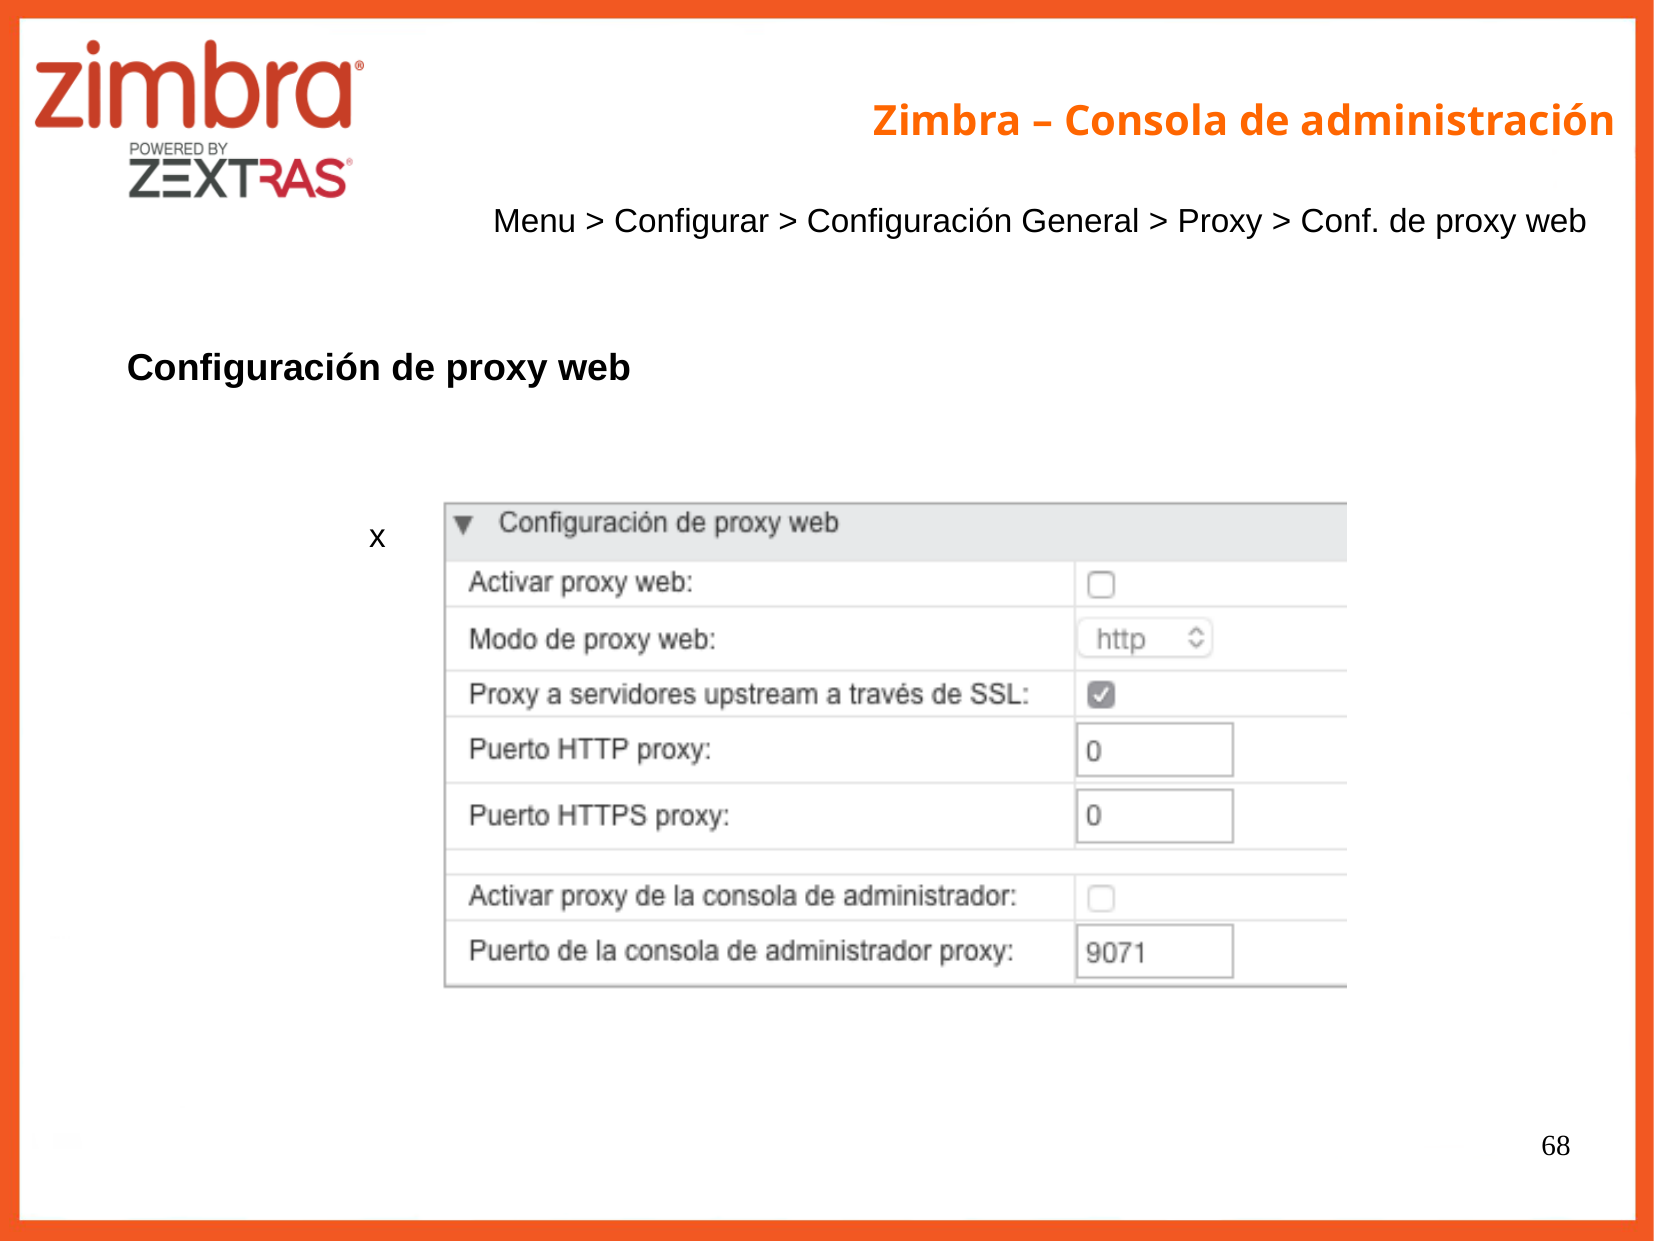

Zimbra – Consola de administración
Menu > Configurar > Configuración General > Proxy > Conf. de proxy web
Configuración de proxy web
x
68